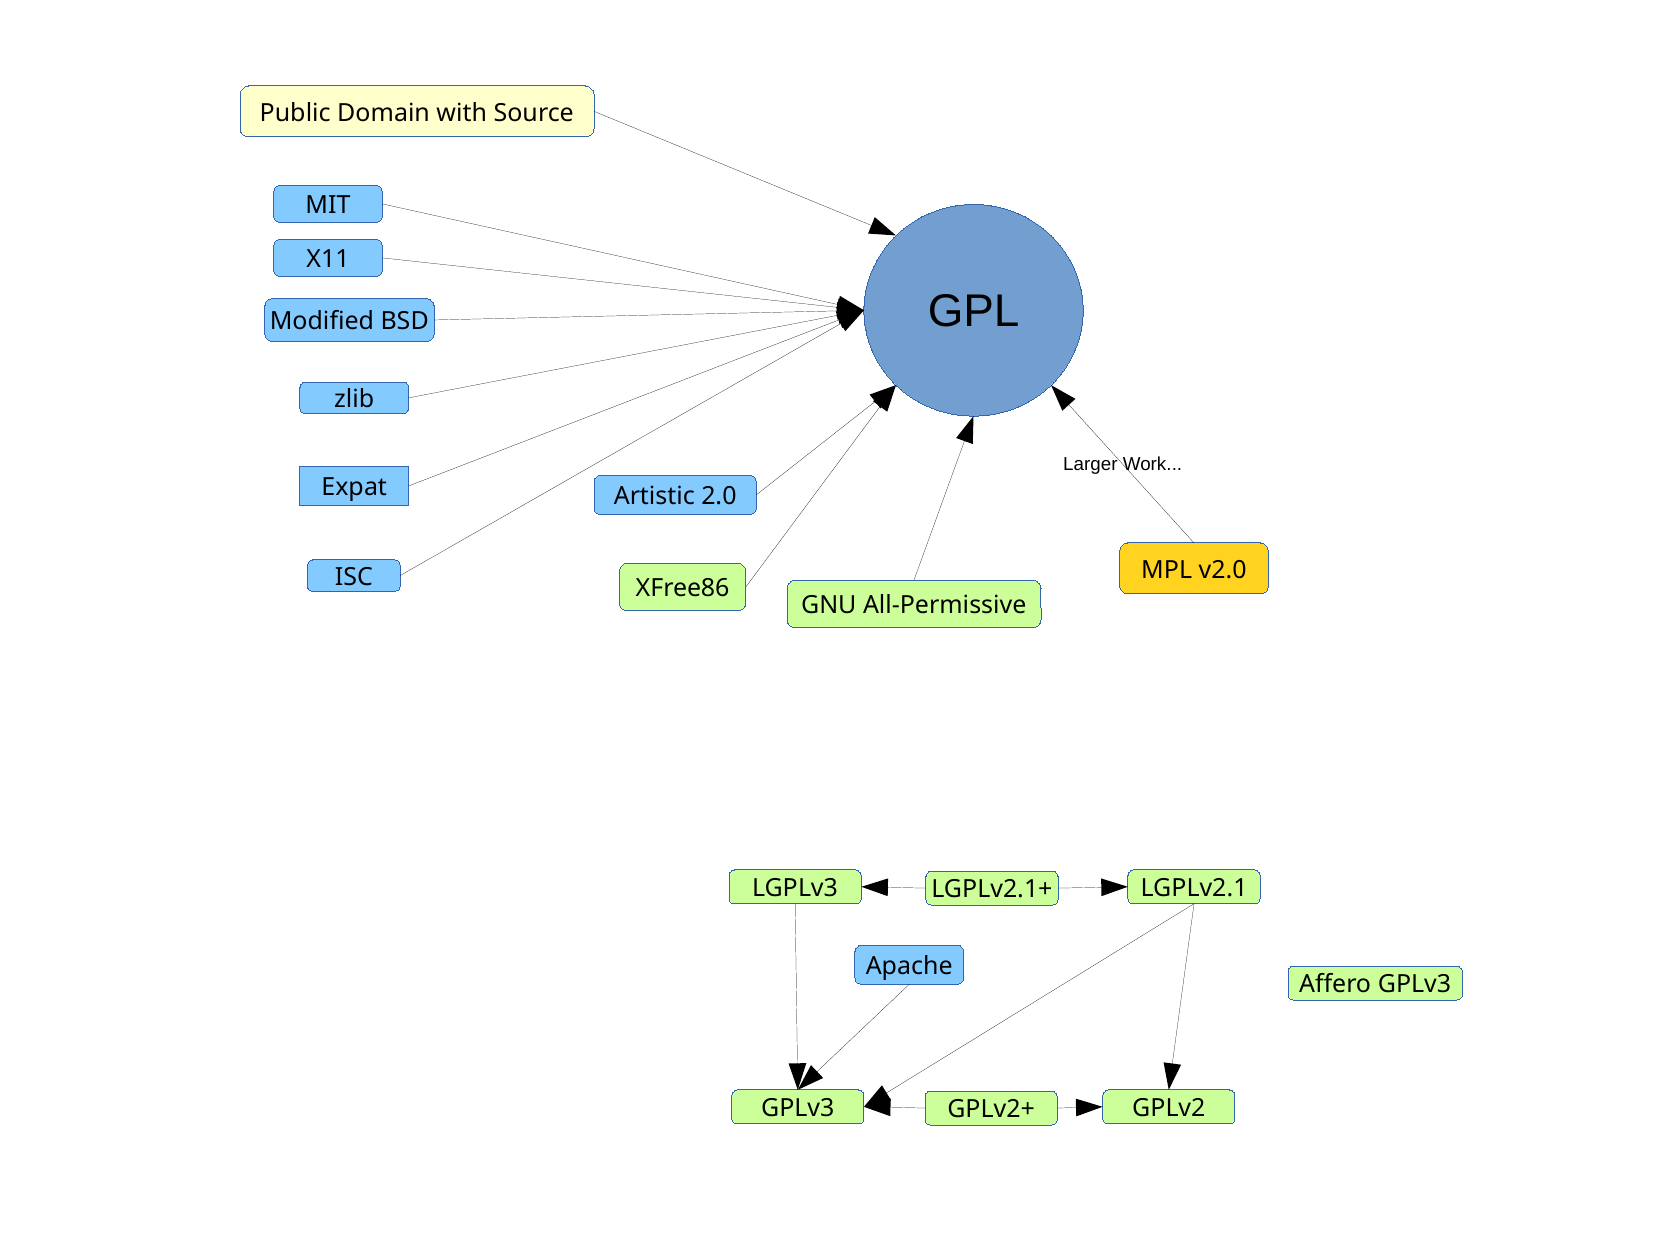

Public Domain with Source
MIT
GPL
X11
Modified BSD
zlib
Expat
Artistic 2.0
MPL v2.0
ISC
XFree86
GNU All-Permissive
LGPLv3
LGPLv2.1
LGPLv2.1+
Apache
Affero GPLv3
GPLv3
GPLv2
GPLv2+